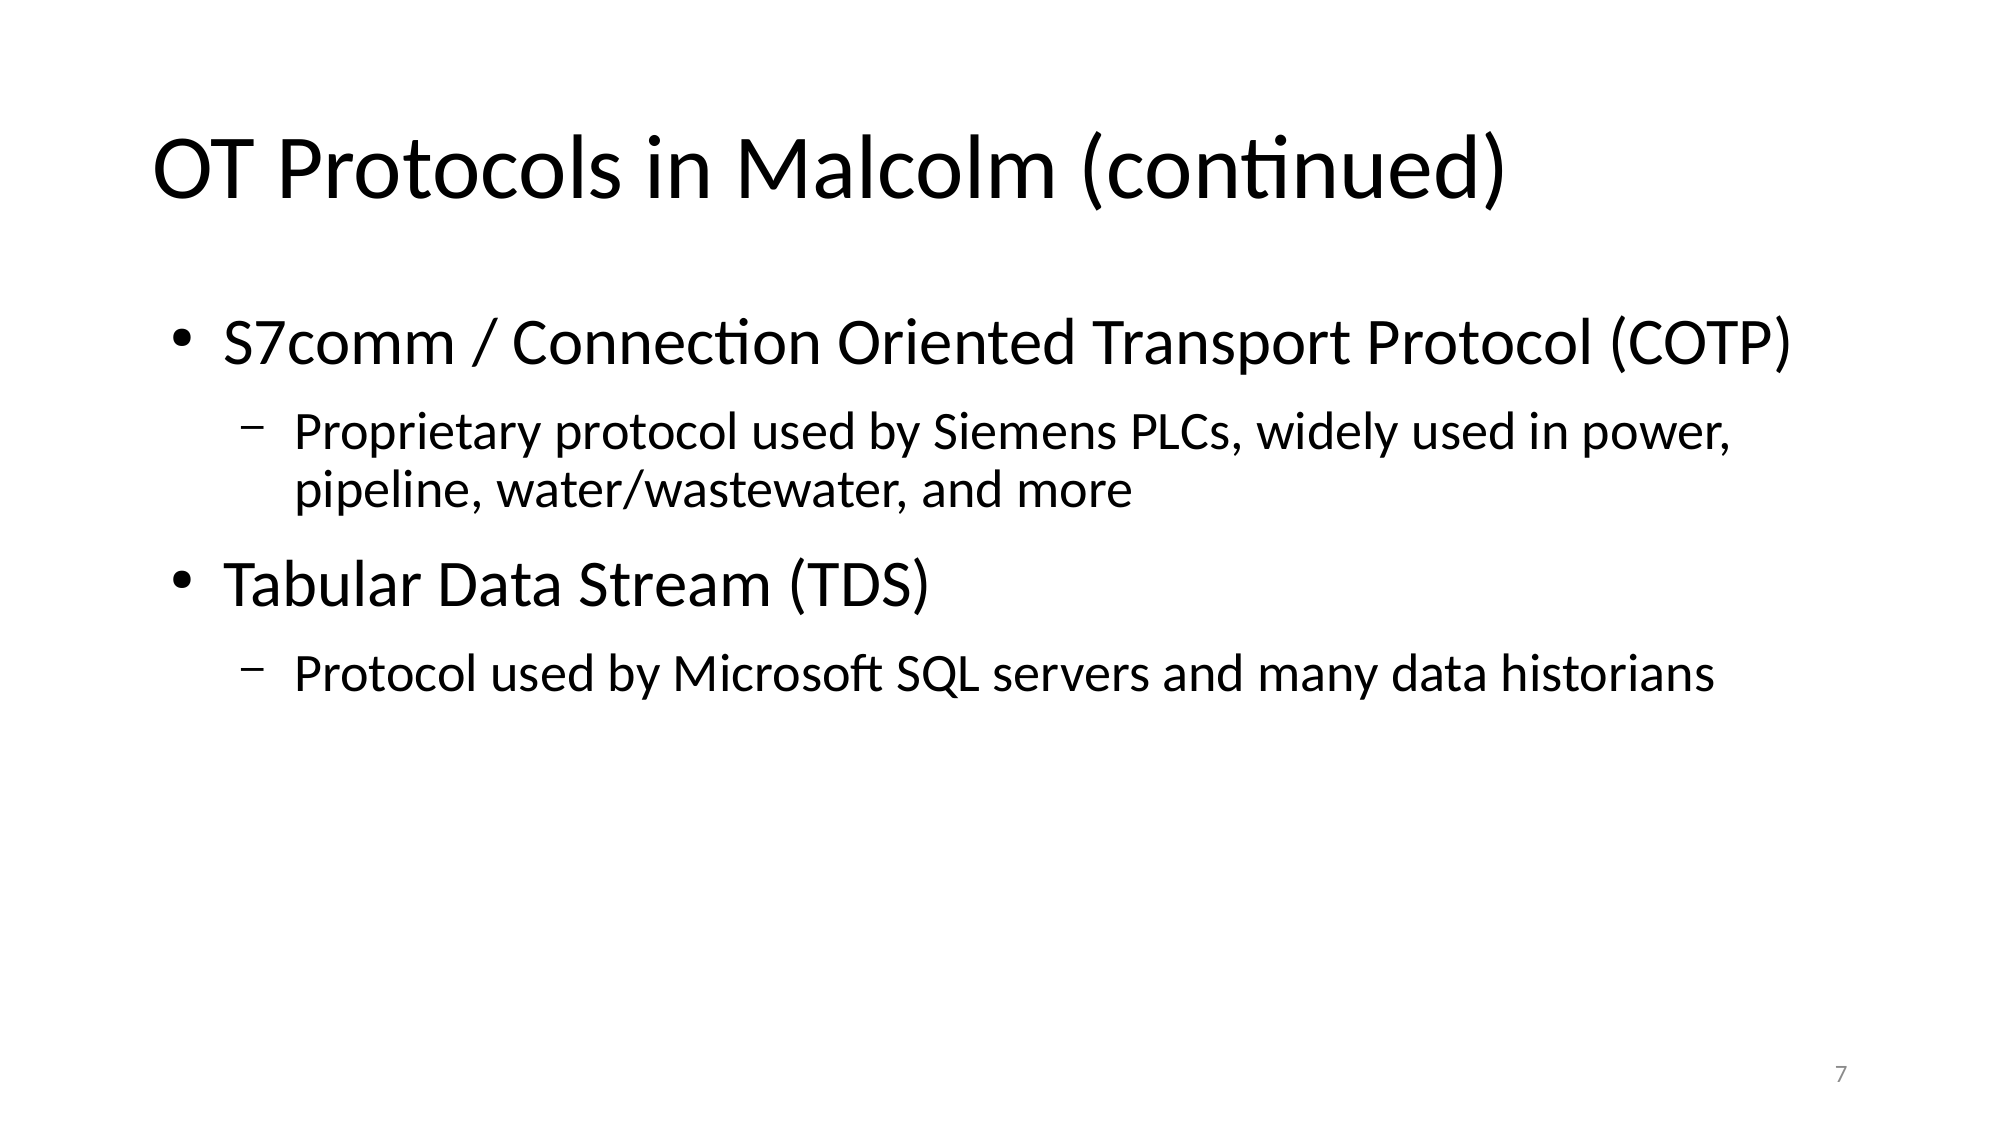

# OT Protocols in Malcolm (continued)
S7comm / Connection Oriented Transport Protocol (COTP)
Proprietary protocol used by Siemens PLCs, widely used in power, pipeline, water/wastewater, and more
Tabular Data Stream (TDS)
Protocol used by Microsoft SQL servers and many data historians